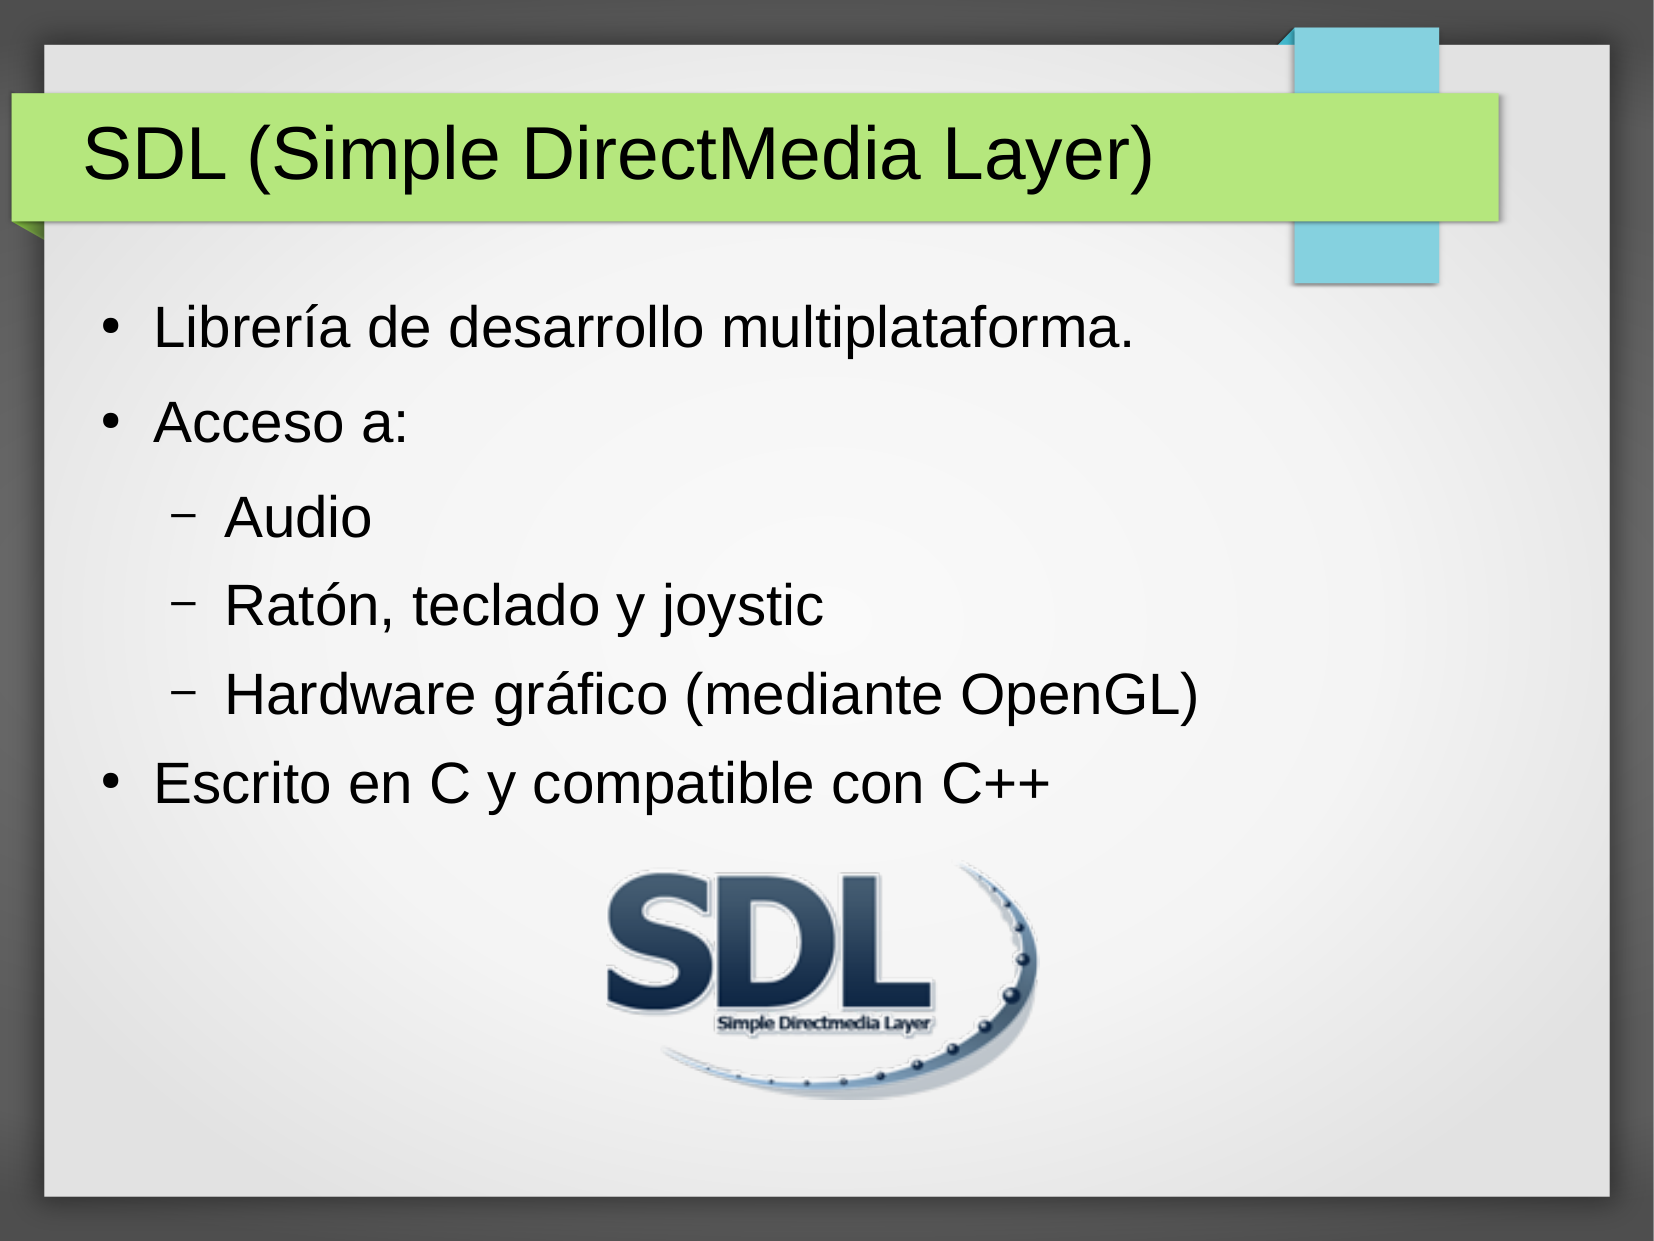

# SDL (Simple DirectMedia Layer)
Librería de desarrollo multiplataforma.
Acceso a:
Audio
Ratón, teclado y joystic
Hardware gráfico (mediante OpenGL)
Escrito en C y compatible con C++